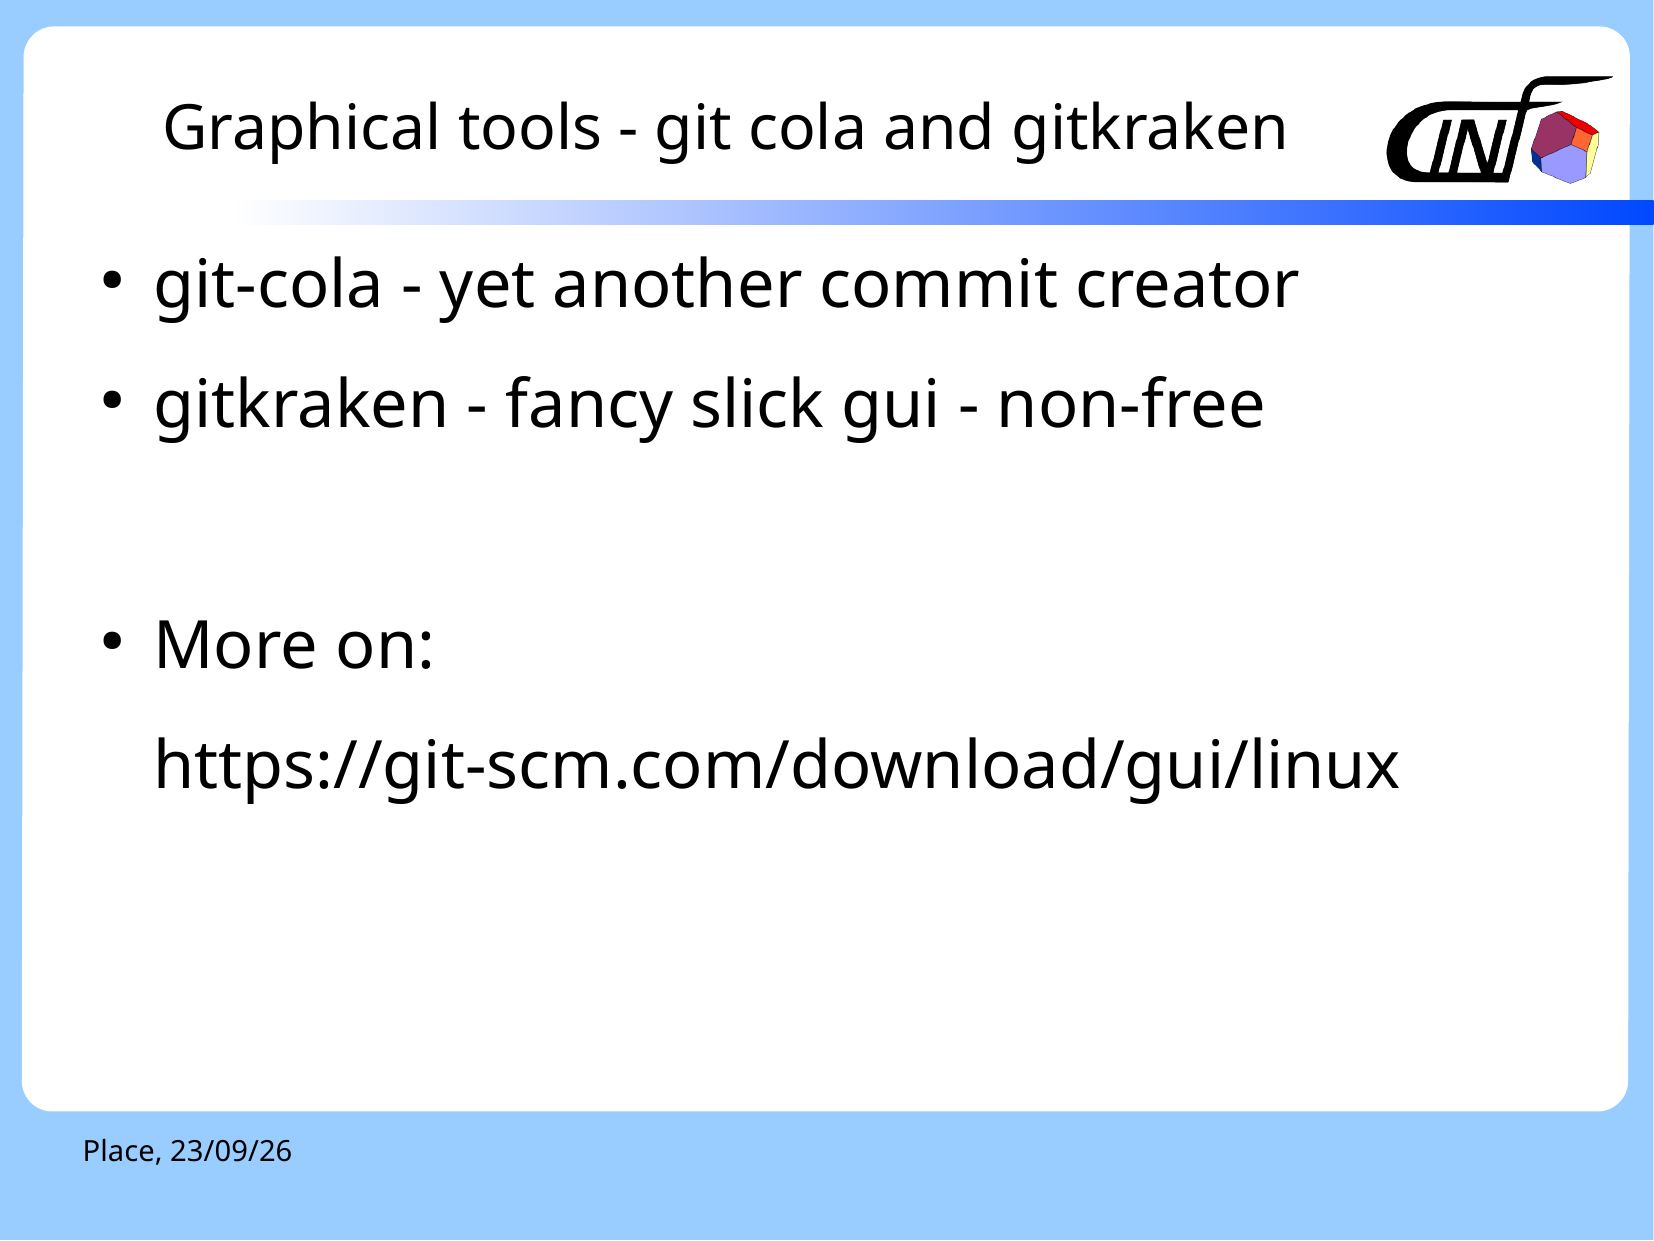

# Graphical tools - git cola and gitkraken
git-cola - yet another commit creator
gitkraken - fancy slick gui - non-free
More on:
https://git-scm.com/download/gui/linux